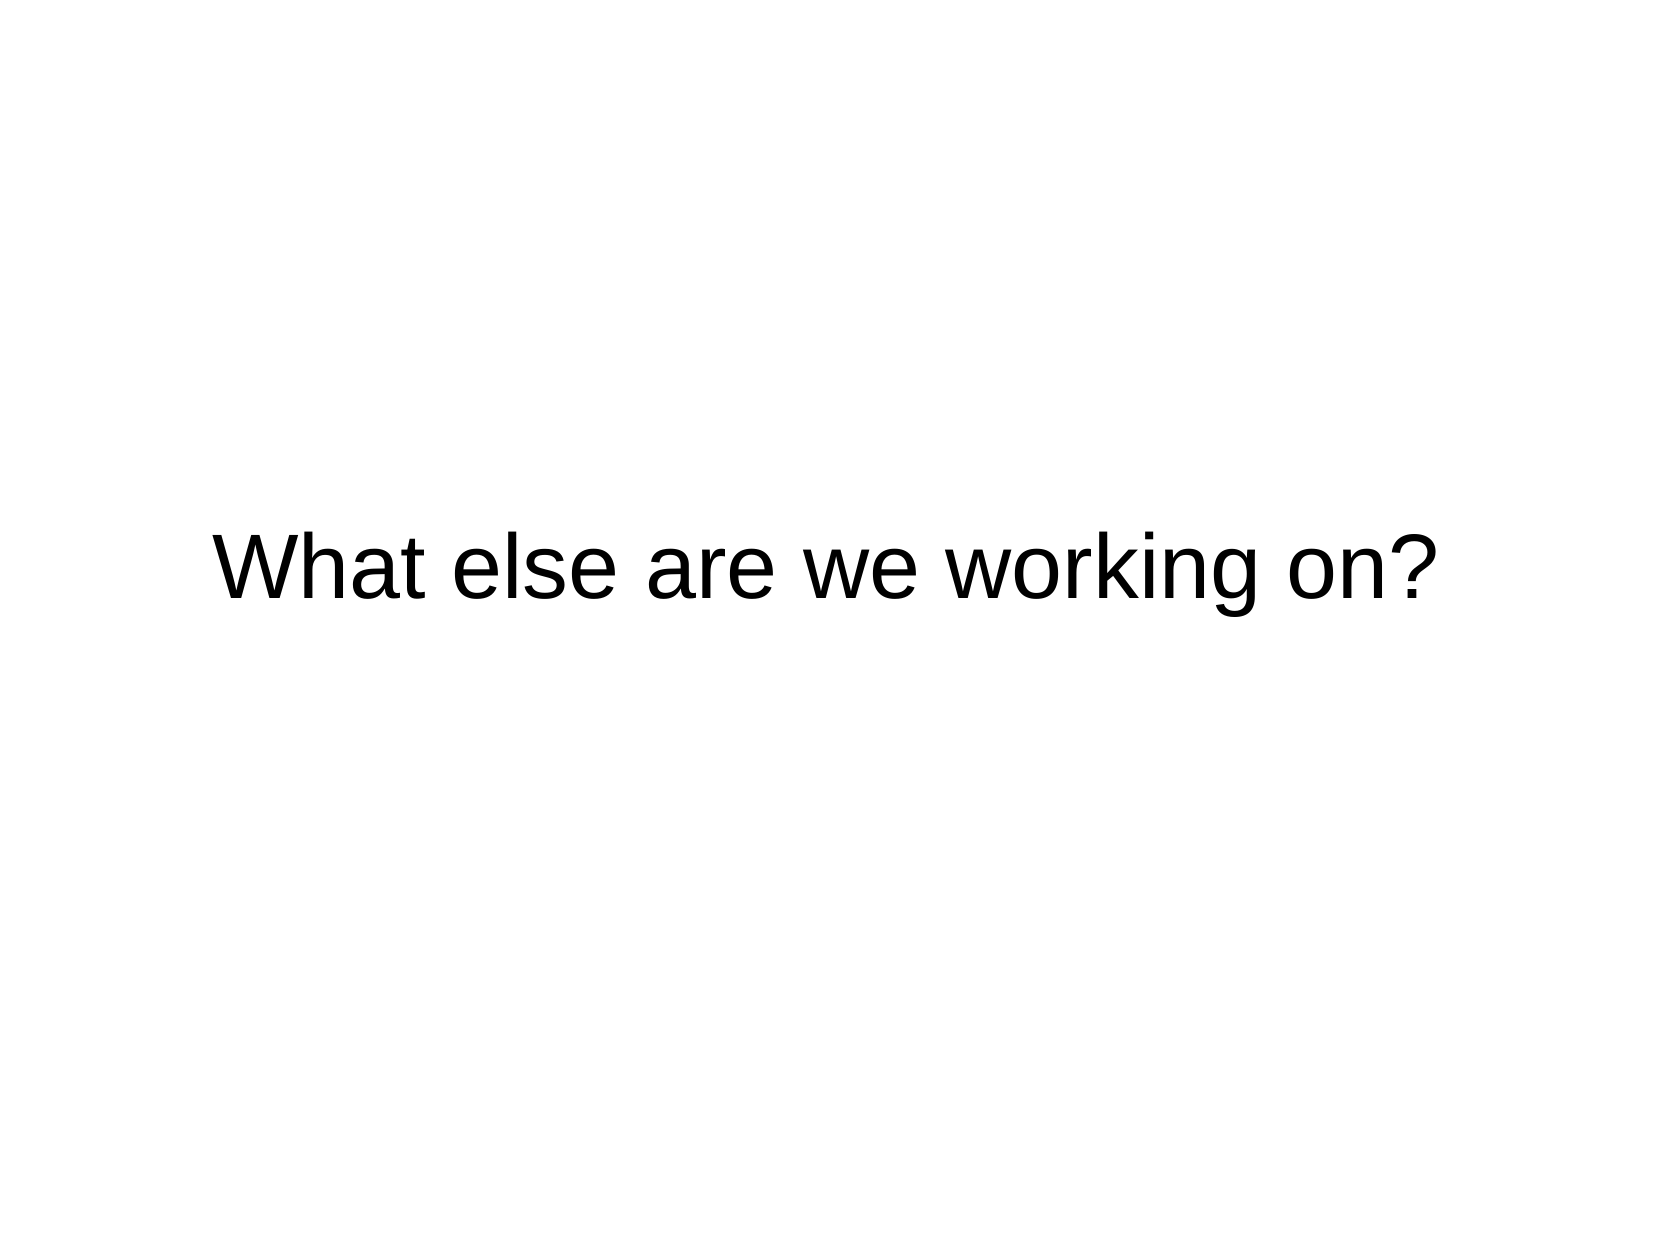

# What else are we working on?